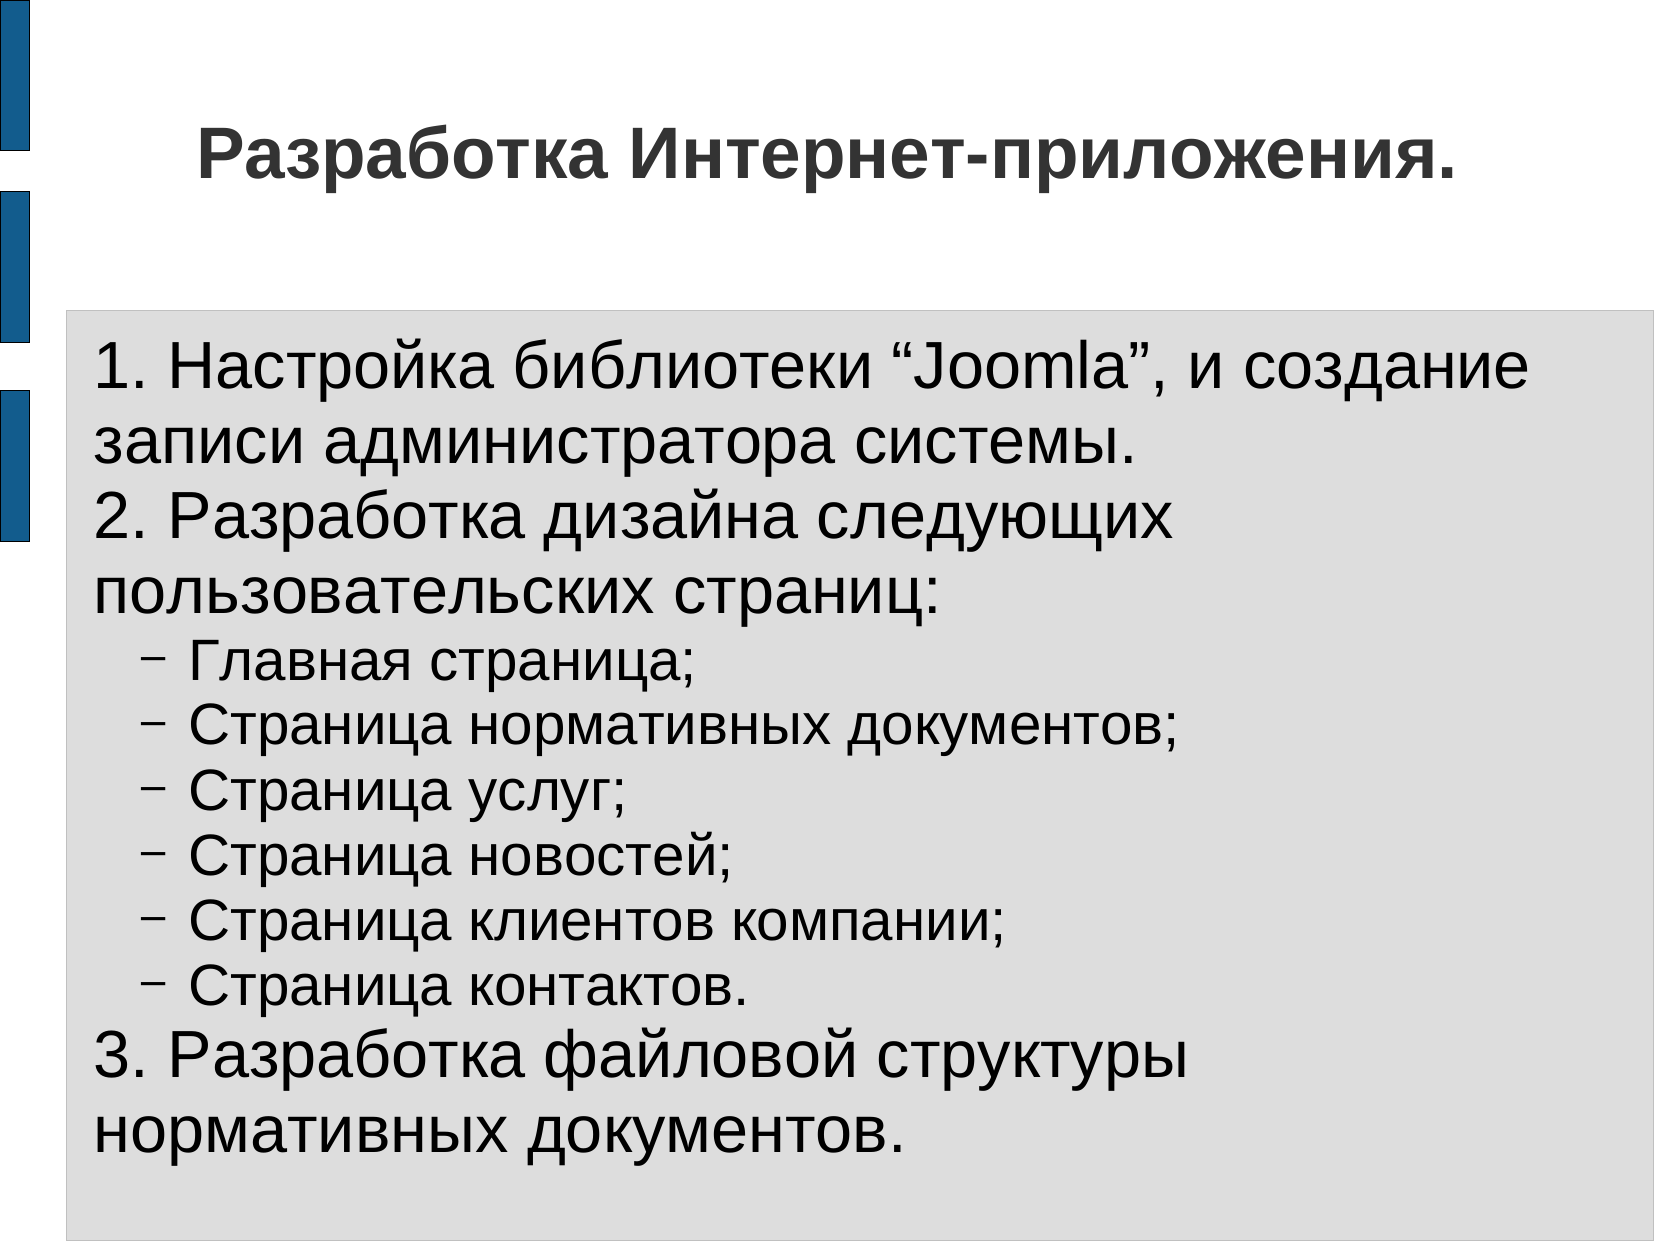

# Разработка Интернет-приложения.
1. Настройка библиотеки “Joomla”, и создание записи администратора системы.
2. Разработка дизайна следующих пользовательских страниц:
Главная страница;
Страница нормативных документов;
Страница услуг;
Страница новостей;
Страница клиентов компании;
Страница контактов.
3. Разработка файловой структуры нормативных документов.